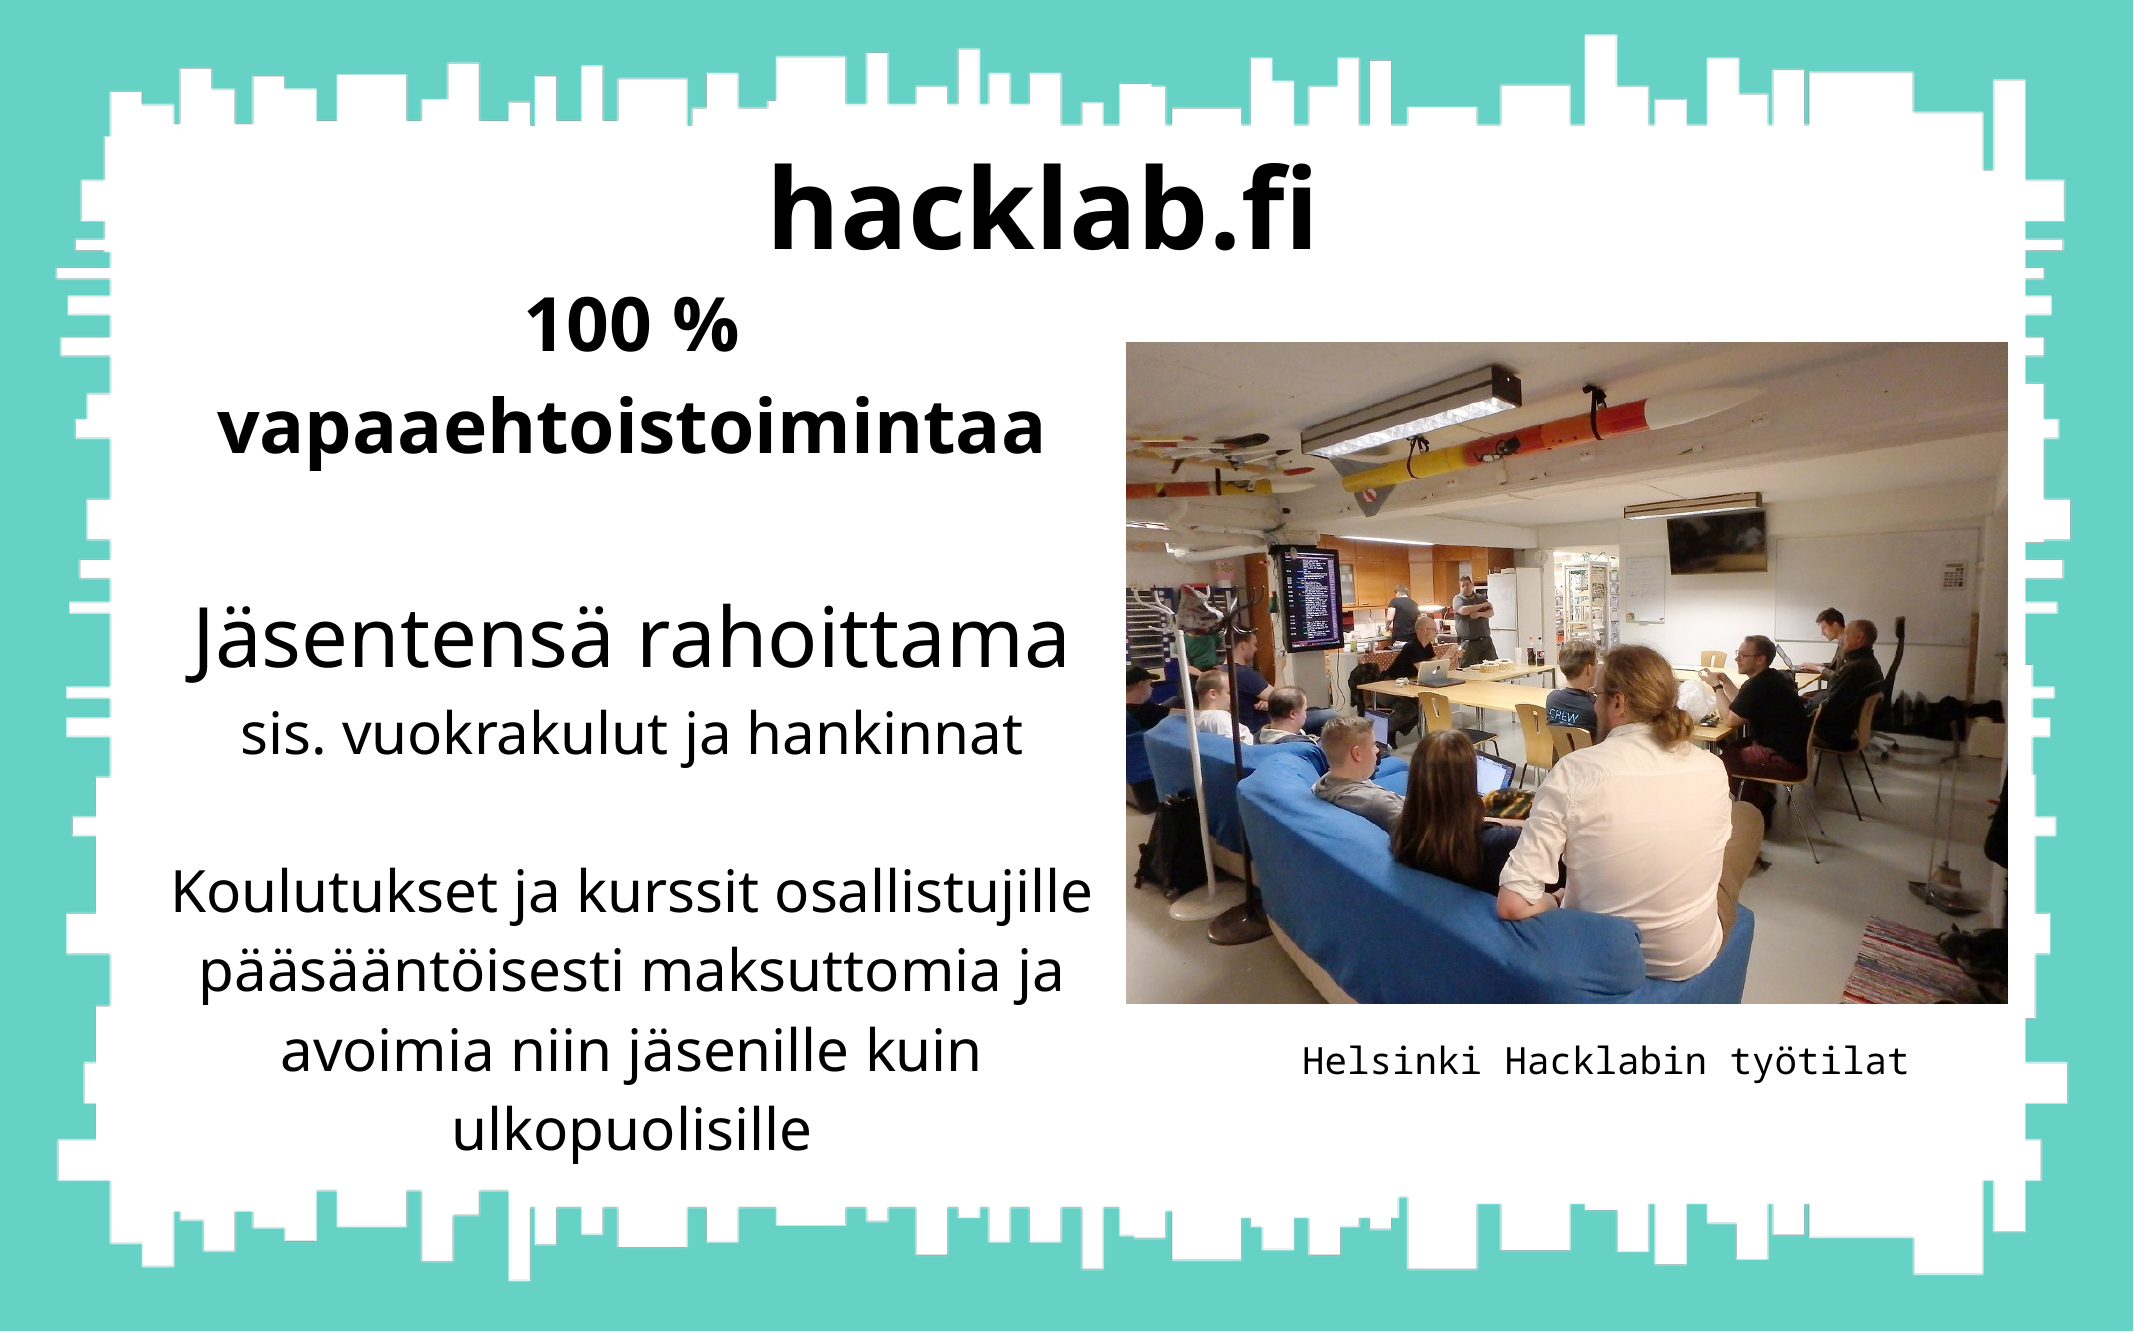

# hacklab.fi
100 % vapaaehtoistoimintaa
Jäsentensä rahoittama
sis. vuokrakulut ja hankinnat
Koulutukset ja kurssit osallistujille pääsääntöisesti maksuttomia ja avoimia niin jäsenille kuin ulkopuolisille
Helsinki Hacklabin työtilat